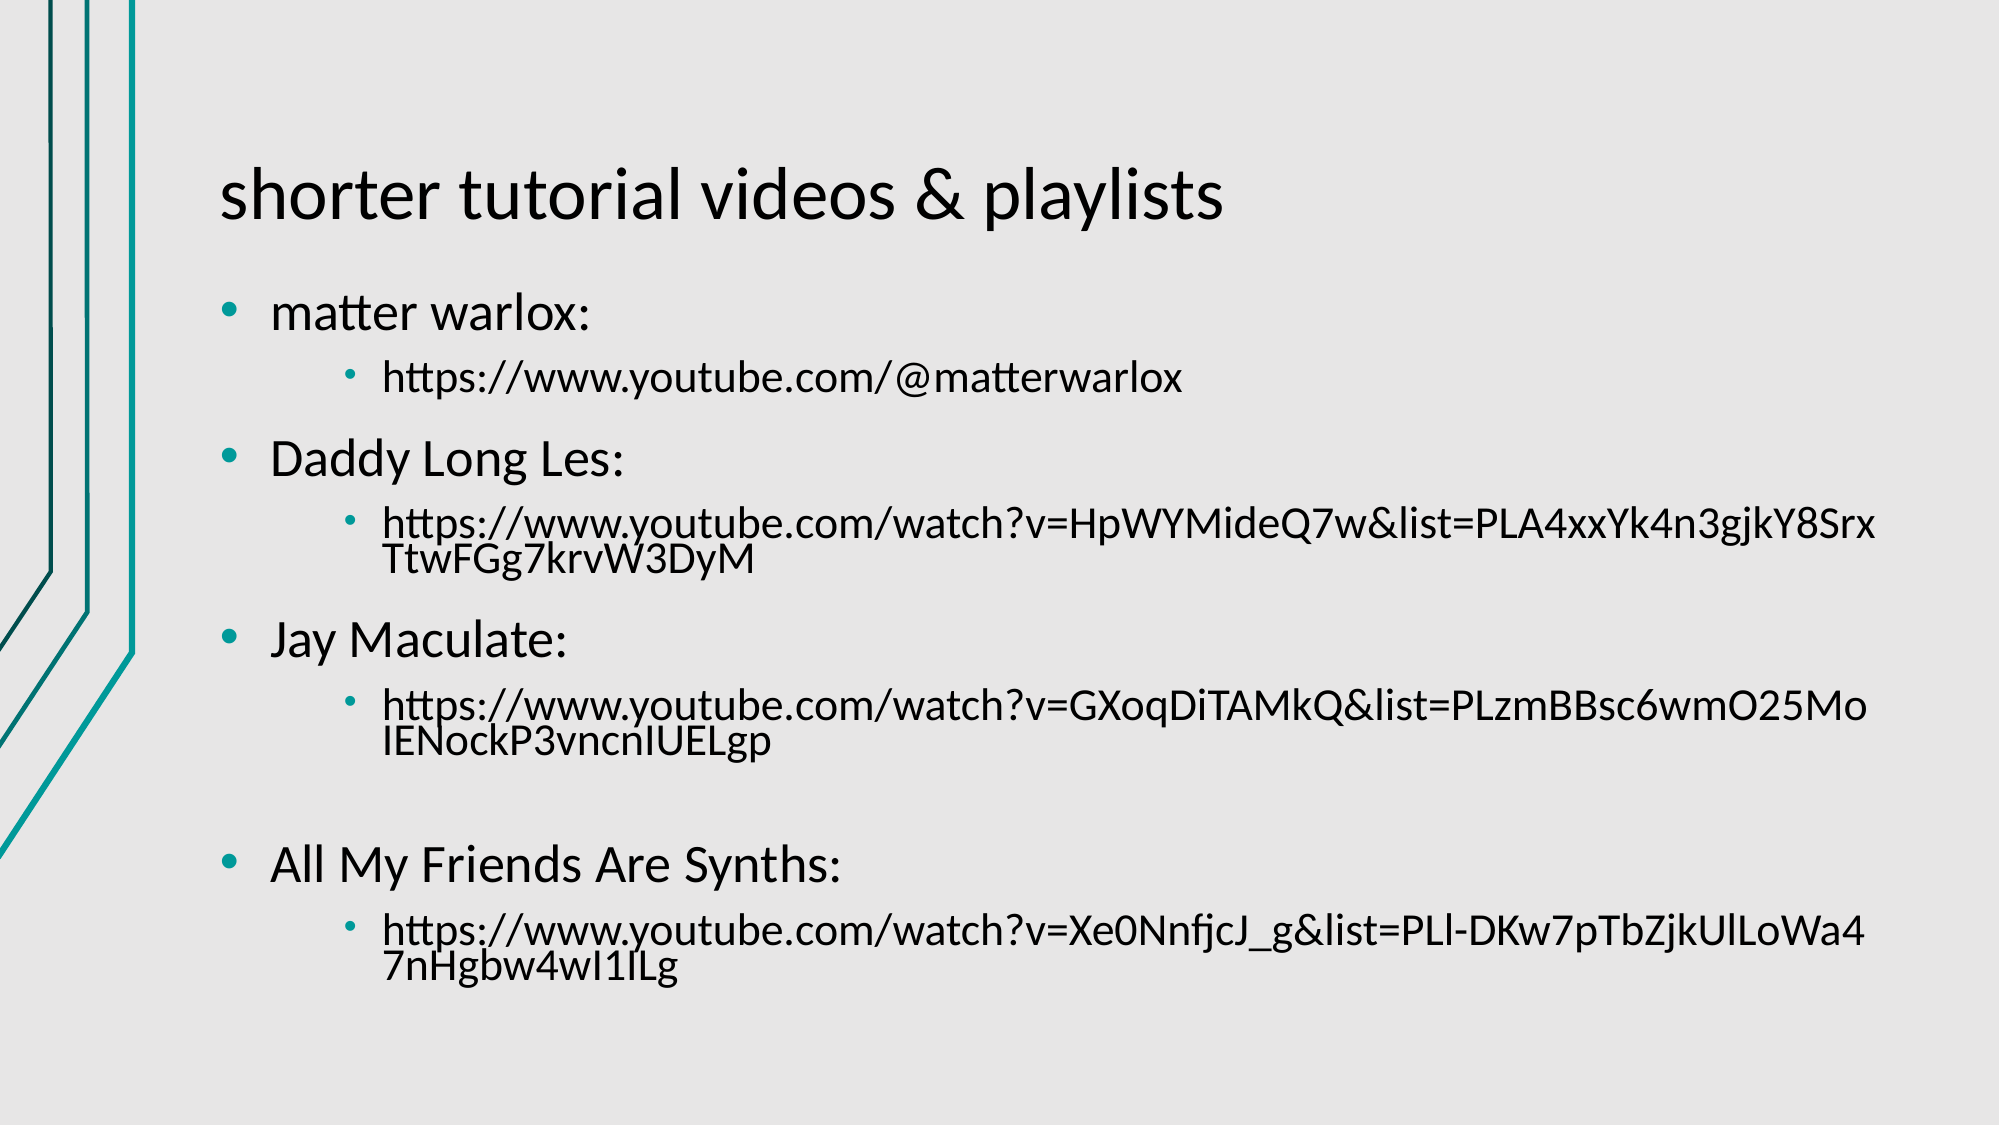

# shorter tutorial videos & playlists
matter warlox:
https://www.youtube.com/@matterwarlox
Daddy Long Les:
https://www.youtube.com/watch?v=HpWYMideQ7w&list=PLA4xxYk4n3gjkY8SrxTtwFGg7krvW3DyM
Jay Maculate:
https://www.youtube.com/watch?v=GXoqDiTAMkQ&list=PLzmBBsc6wmO25MoIENockP3vncnIUELgp
All My Friends Are Synths:
https://www.youtube.com/watch?v=Xe0NnfjcJ_g&list=PLl-DKw7pTbZjkUlLoWa47nHgbw4wI1ILg